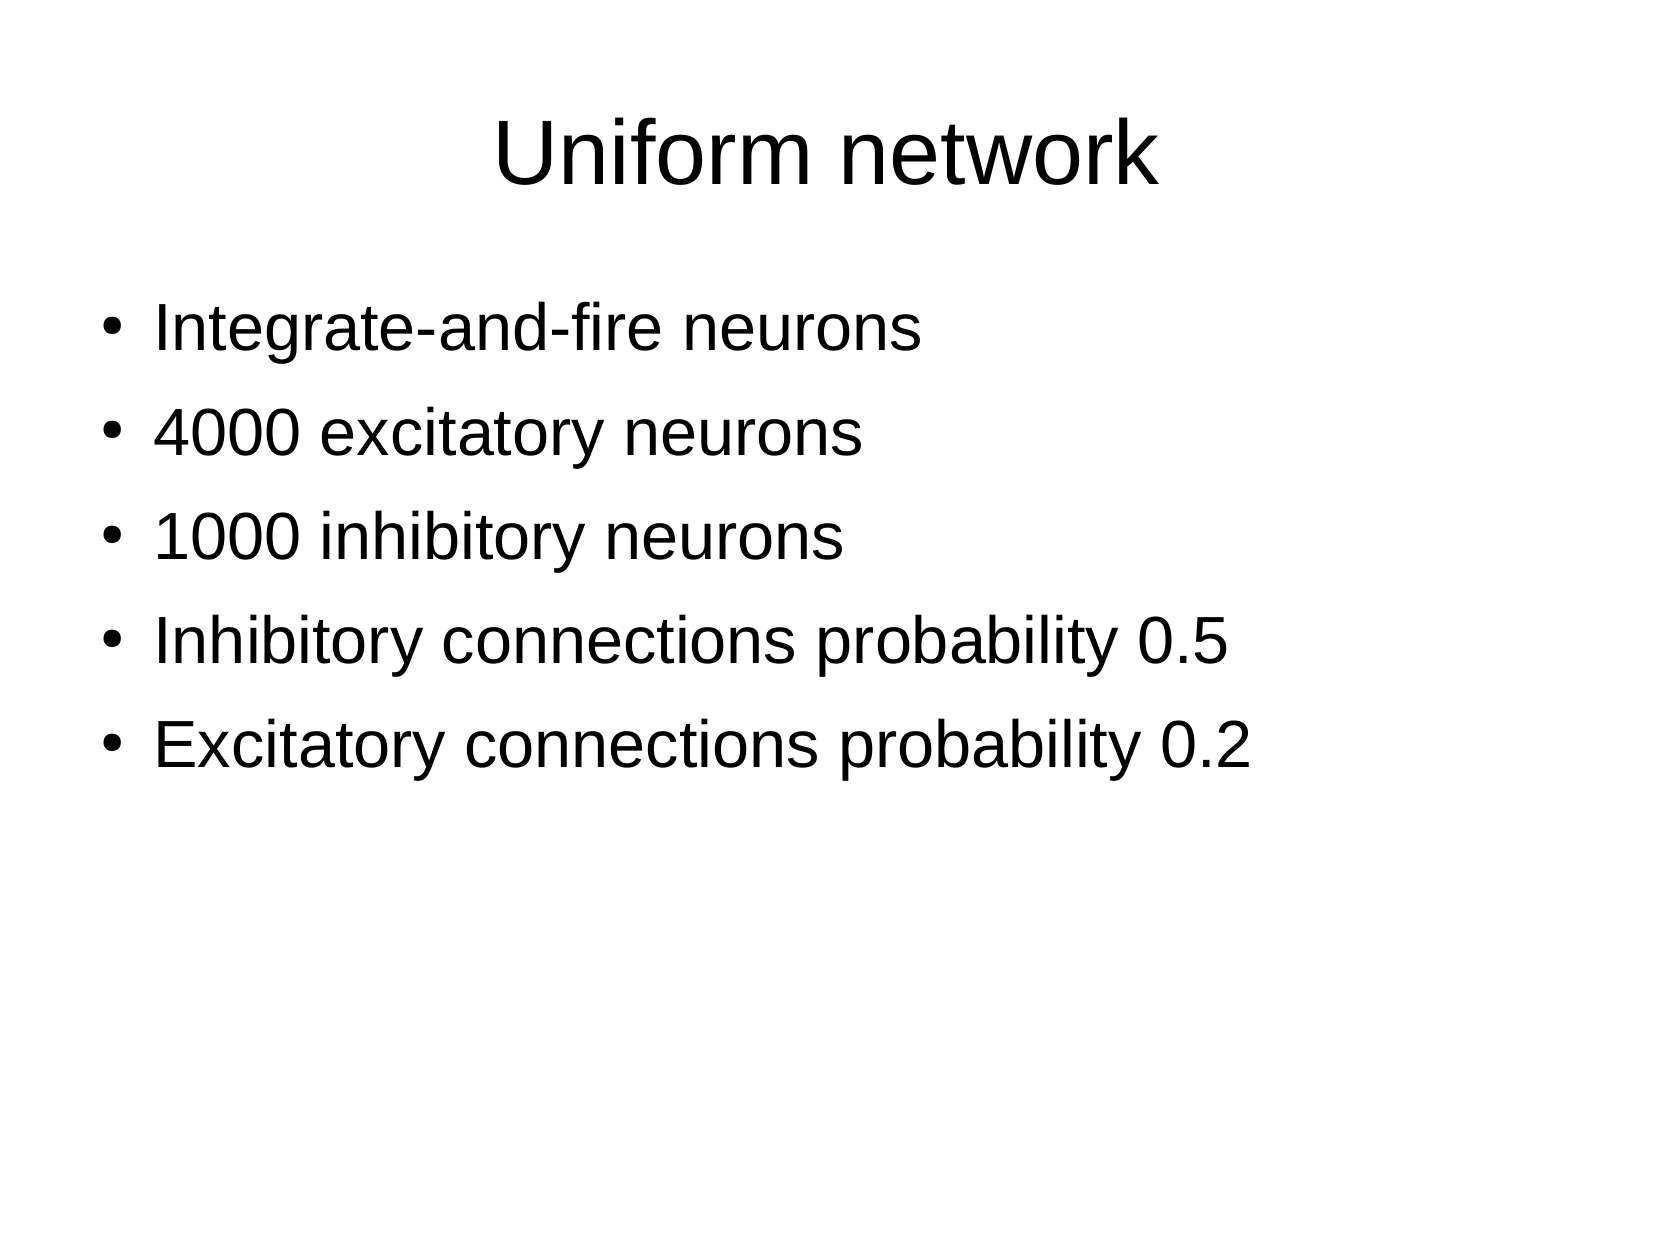

# Uniform network
Integrate-and-fire neurons
4000 excitatory neurons
1000 inhibitory neurons
Inhibitory connections probability 0.5
Excitatory connections probability 0.2